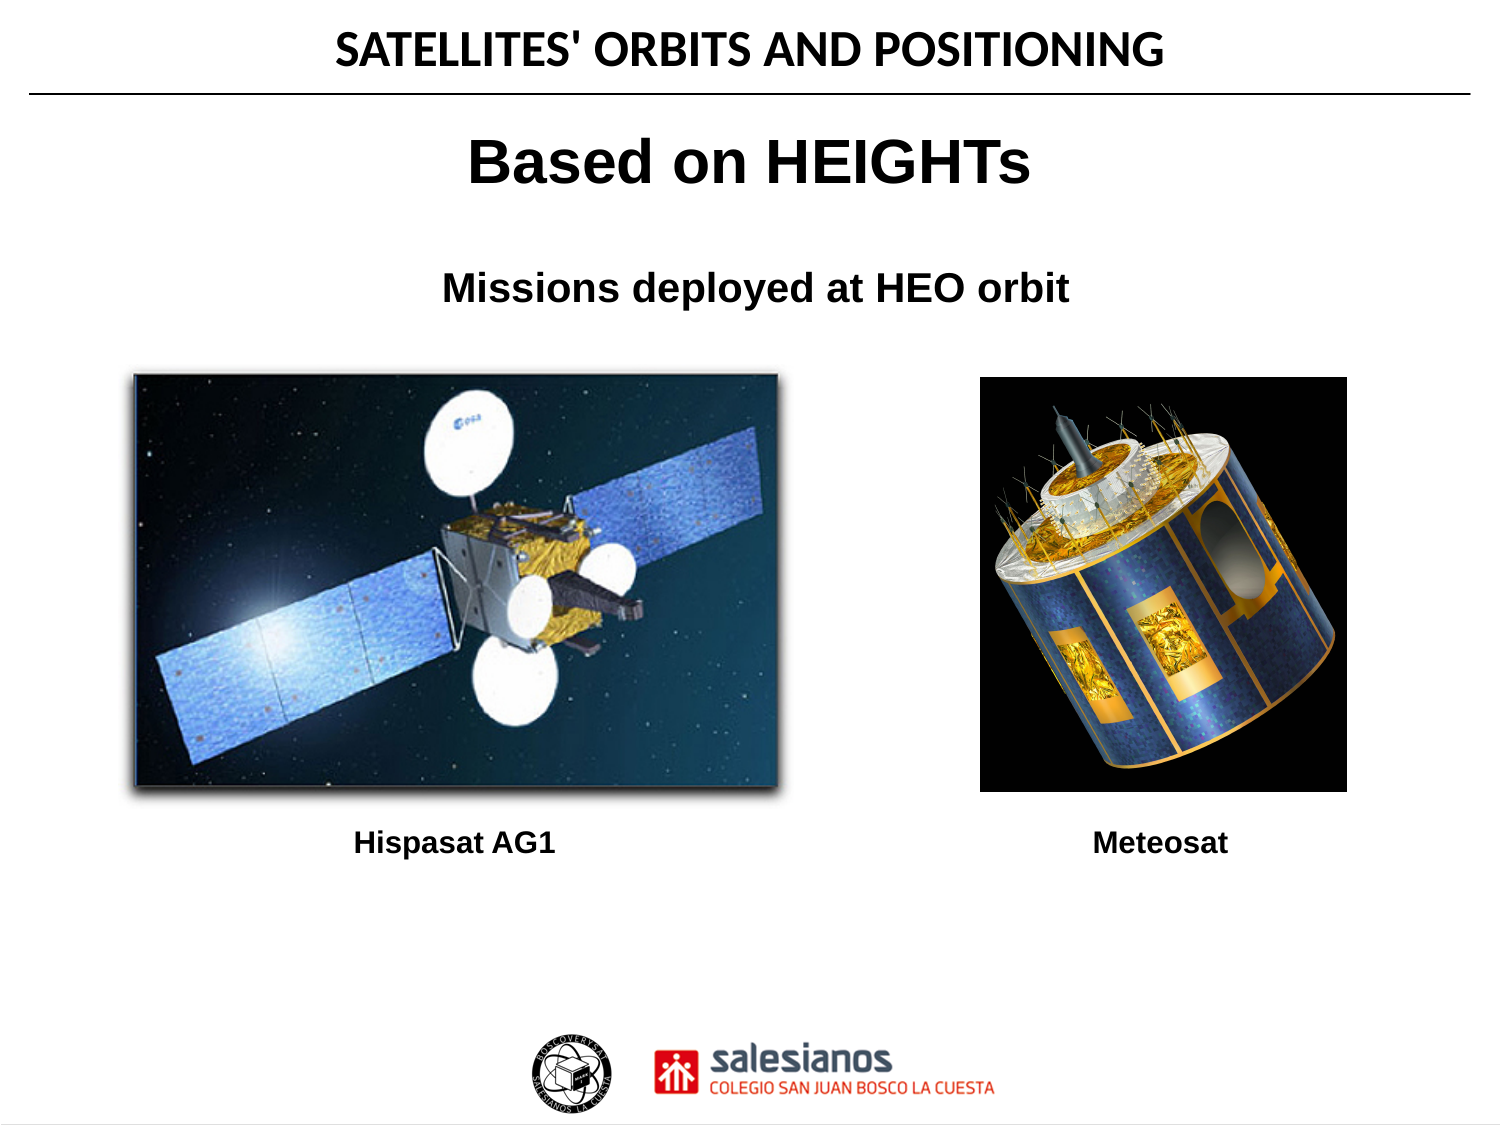

SATELLITES' ORBITS AND POSITIONING
Based on HEIGHTs
Missions deployed at HEO orbit
Hispasat AG1
Meteosat